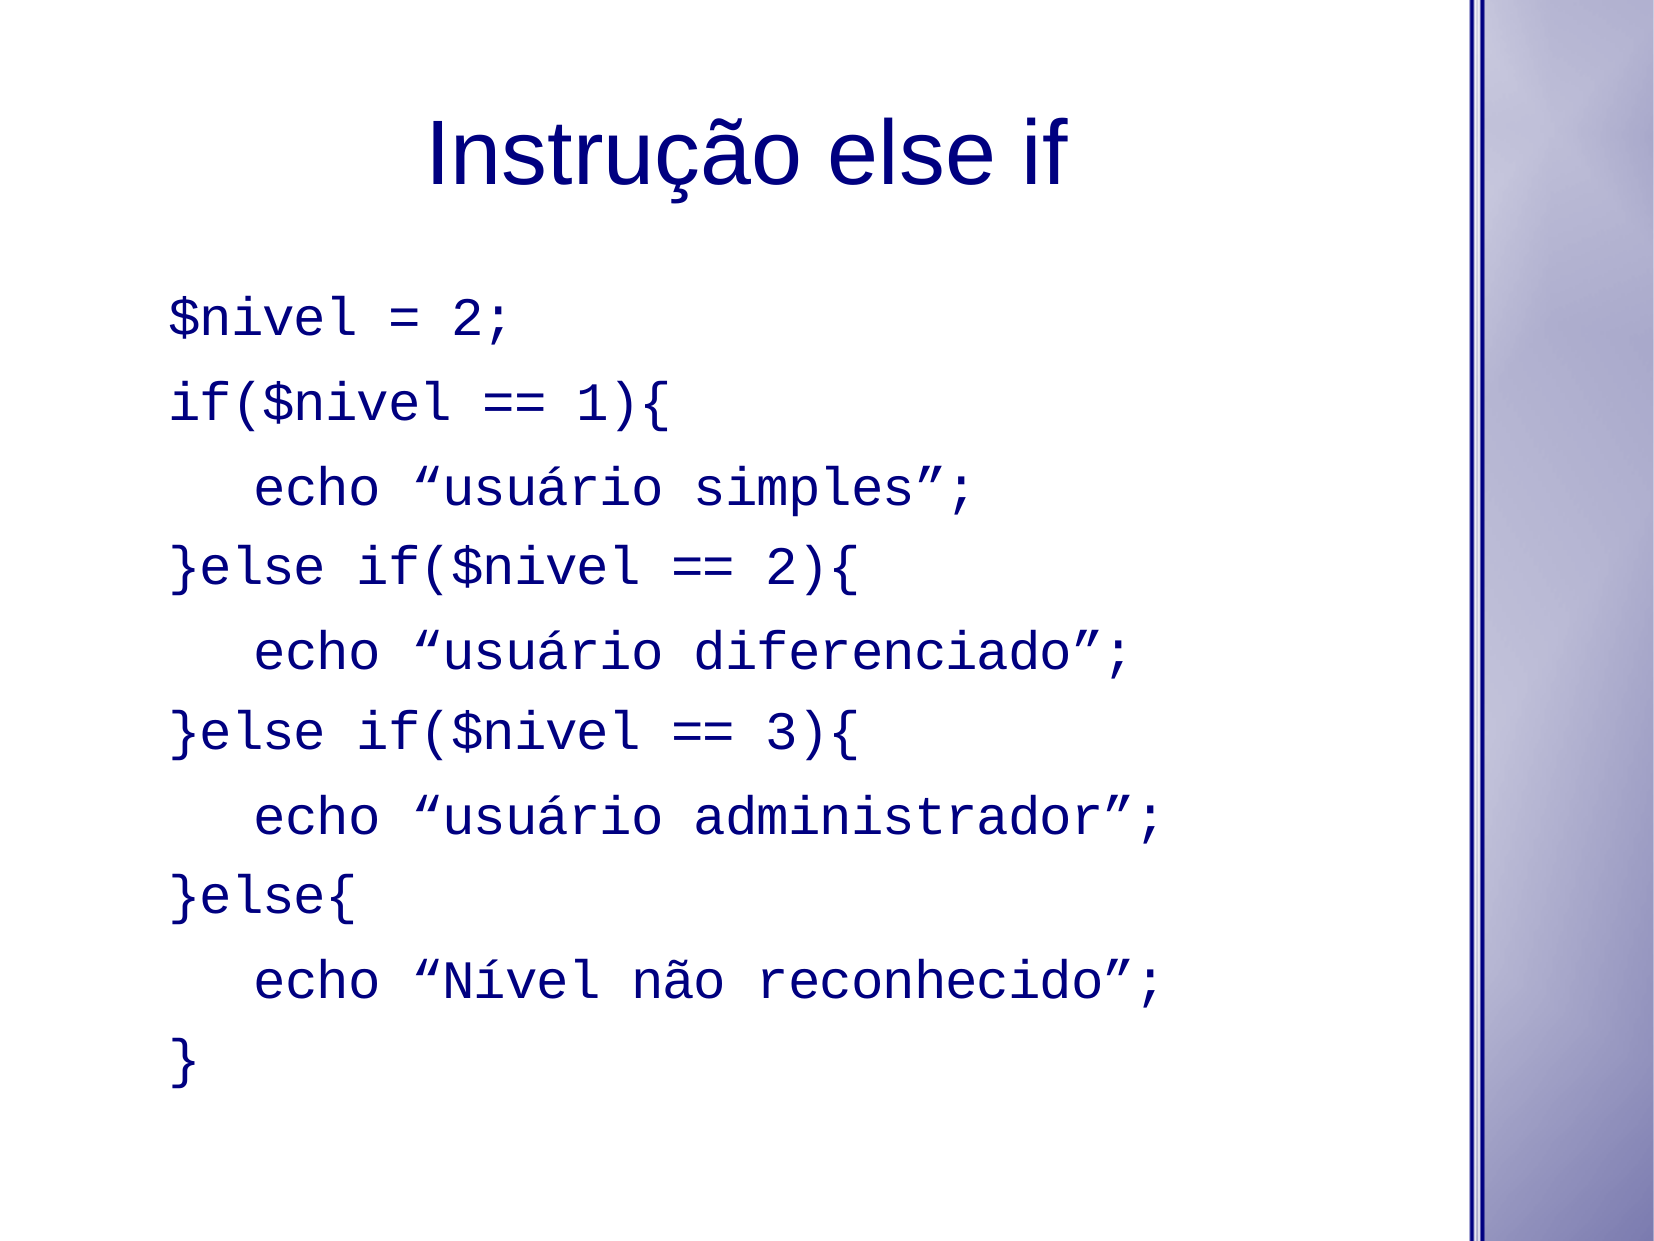

# Instrução else if
$nivel = 2;
if($nivel == 1){
echo “usuário simples”;
}else if($nivel == 2){
echo “usuário diferenciado”;
}else if($nivel == 3){
echo “usuário administrador”;
}else{
echo “Nível não reconhecido”;
}